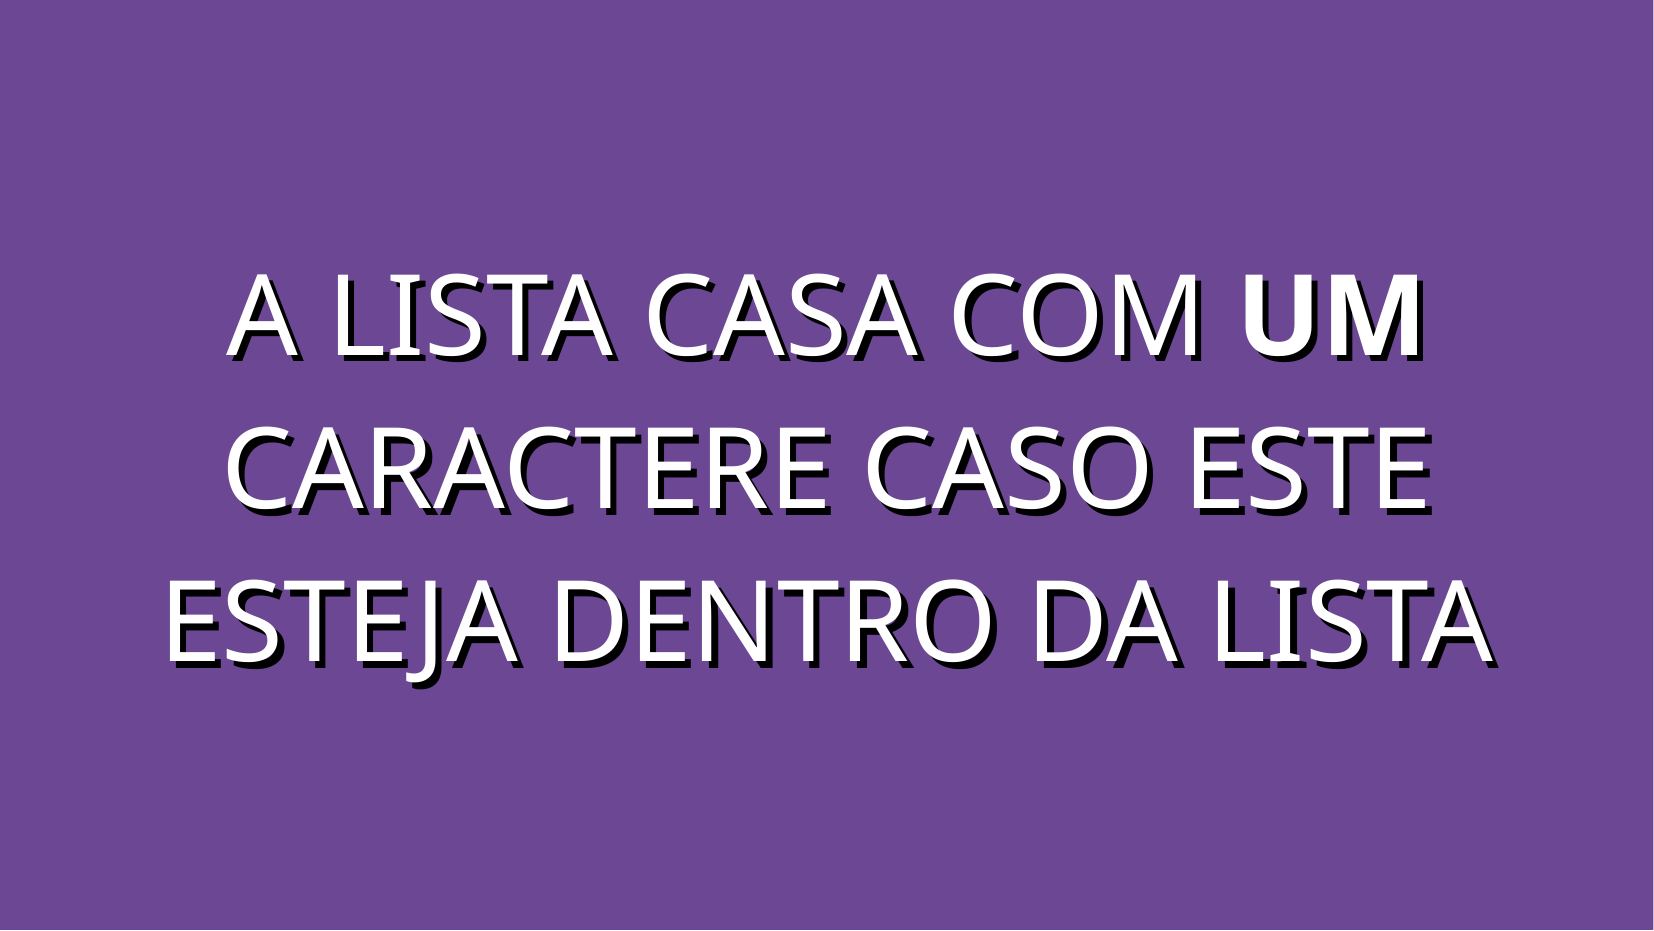

# A LISTA CASA COM UM CARACTERE CASO ESTE ESTEJA DENTRO DA LISTA